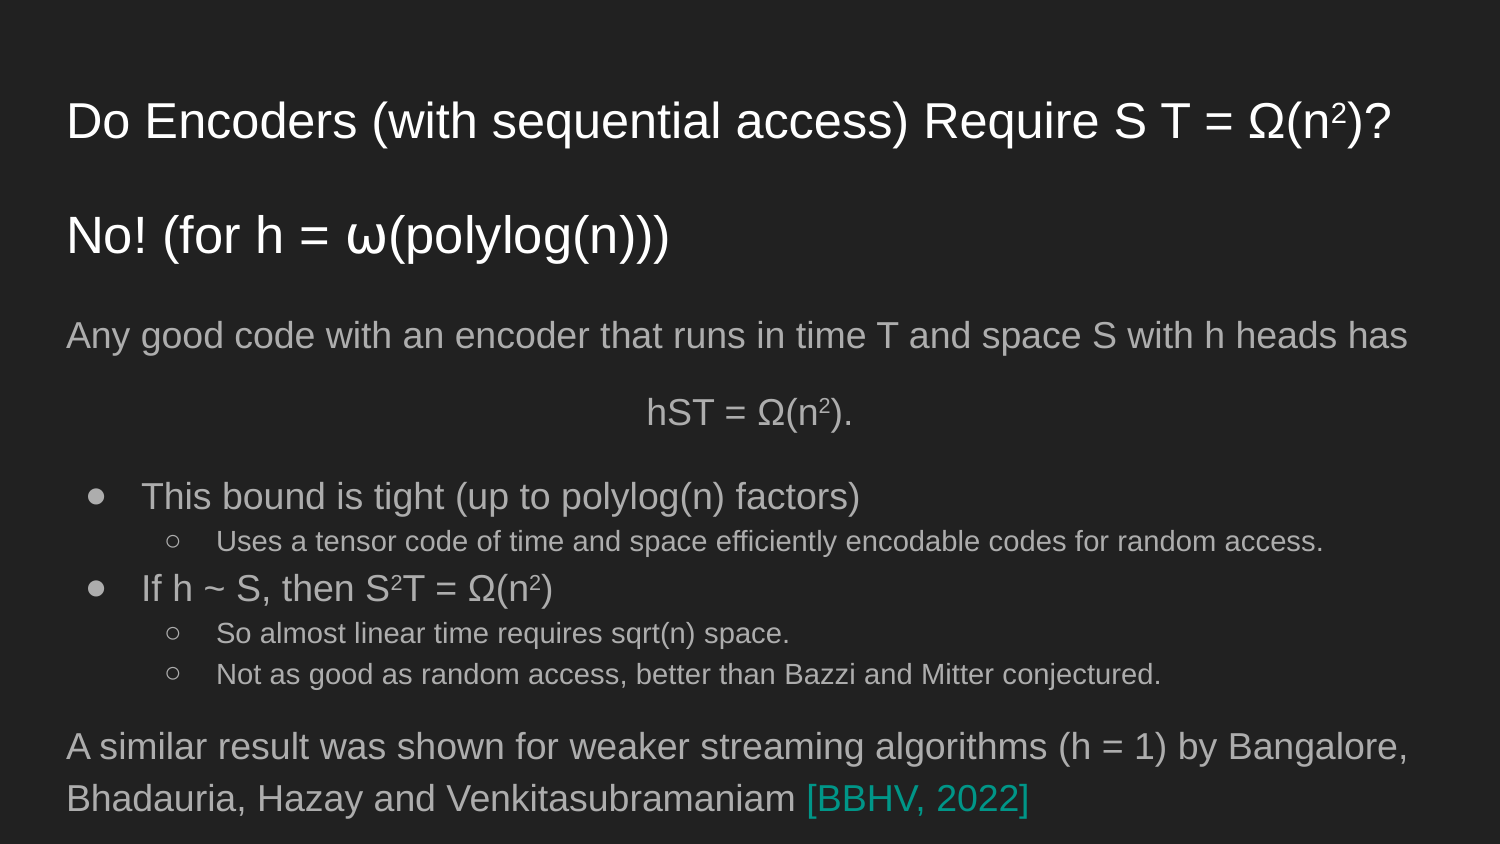

# Do Encoders (with sequential access) Require S T = Ω(n2)?
No! (for h = ⍵(polylog(n)))
Any good code with an encoder that runs in time T and space S with h heads has
hST = Ω(n2).
This bound is tight (up to polylog(n) factors)
Uses a tensor code of time and space efficiently encodable codes for random access.
If h ~ S, then S2T = Ω(n2)
So almost linear time requires sqrt(n) space.
Not as good as random access, better than Bazzi and Mitter conjectured.
A similar result was shown for weaker streaming algorithms (h = 1) by Bangalore, Bhadauria, Hazay and Venkitasubramaniam [BBHV, 2022]